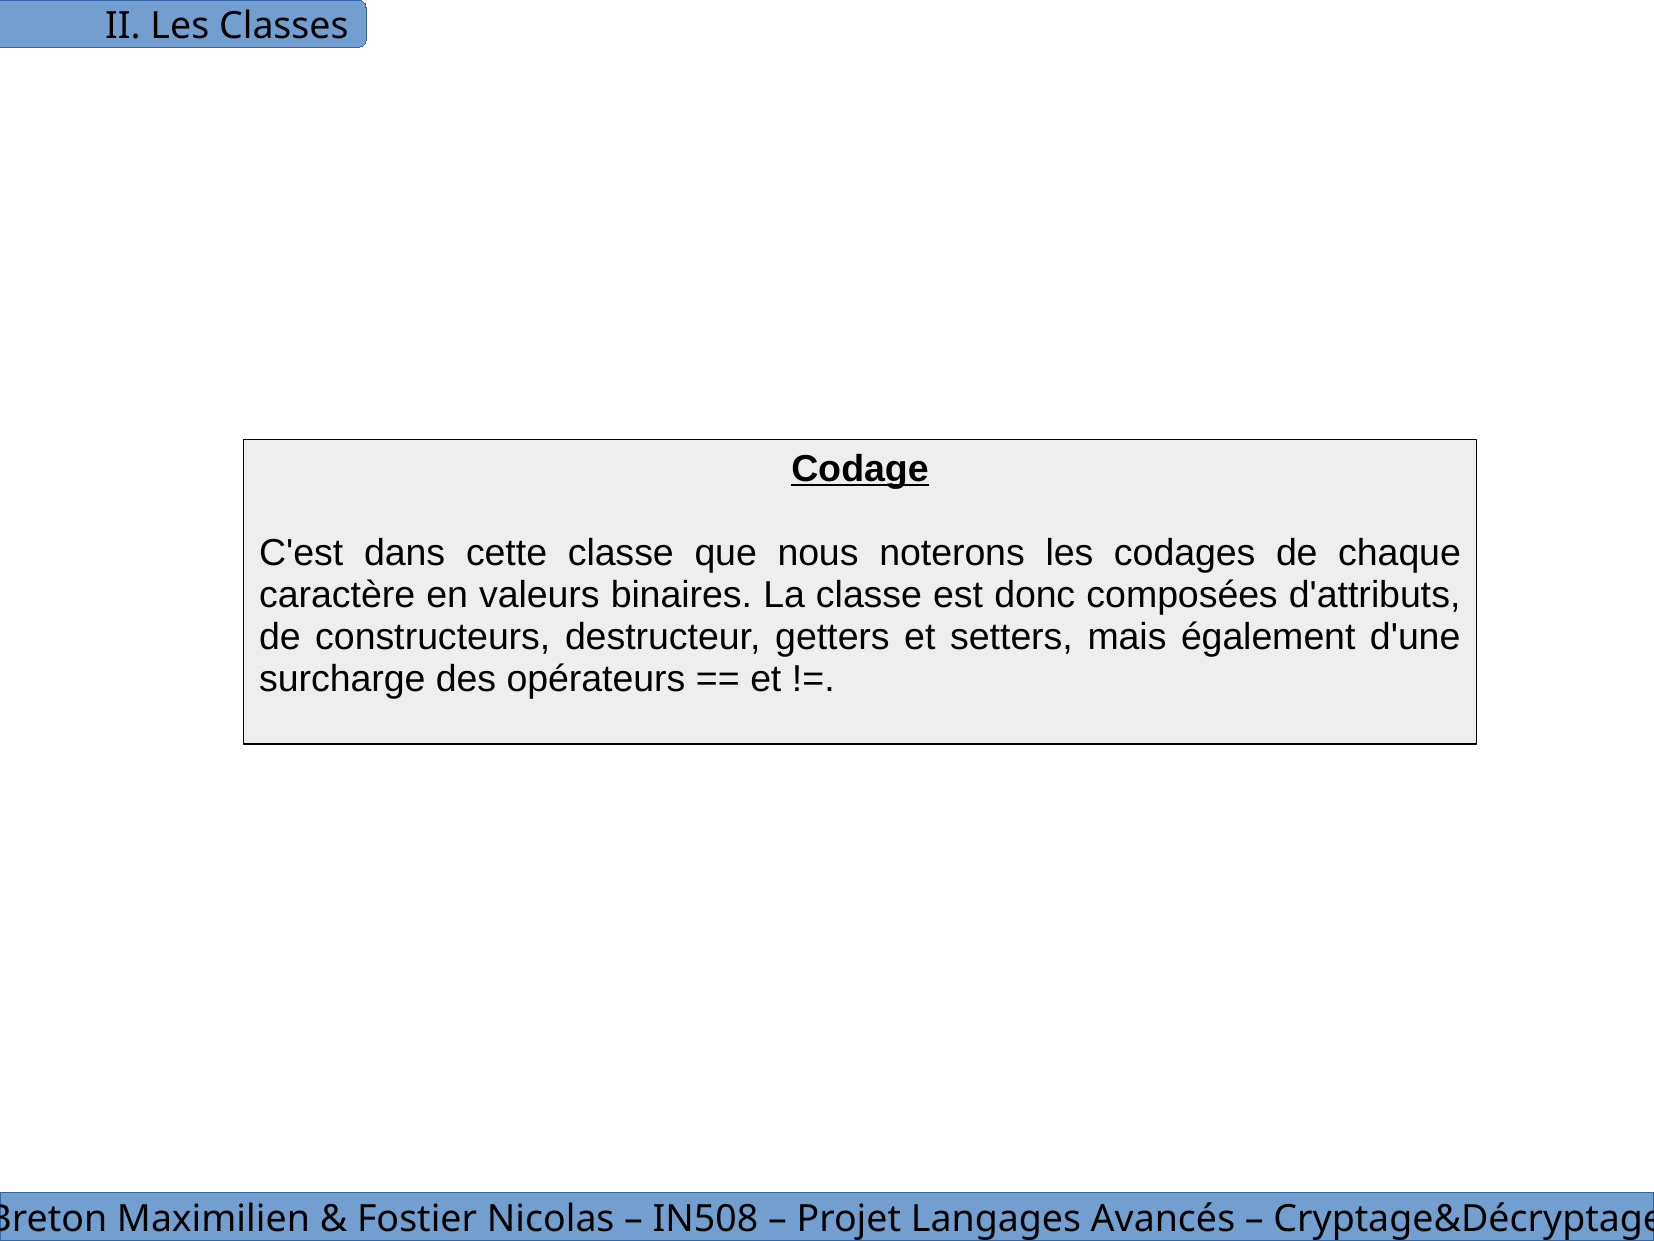

II. Les Classes
Codage
C'est dans cette classe que nous noterons les codages de chaque caractère en valeurs binaires. La classe est donc composées d'attributs, de constructeurs, destructeur, getters et setters, mais également d'une surcharge des opérateurs == et !=.
Breton Maximilien & Fostier Nicolas – IN508 – Projet Langages Avancés – Cryptage&Décryptage